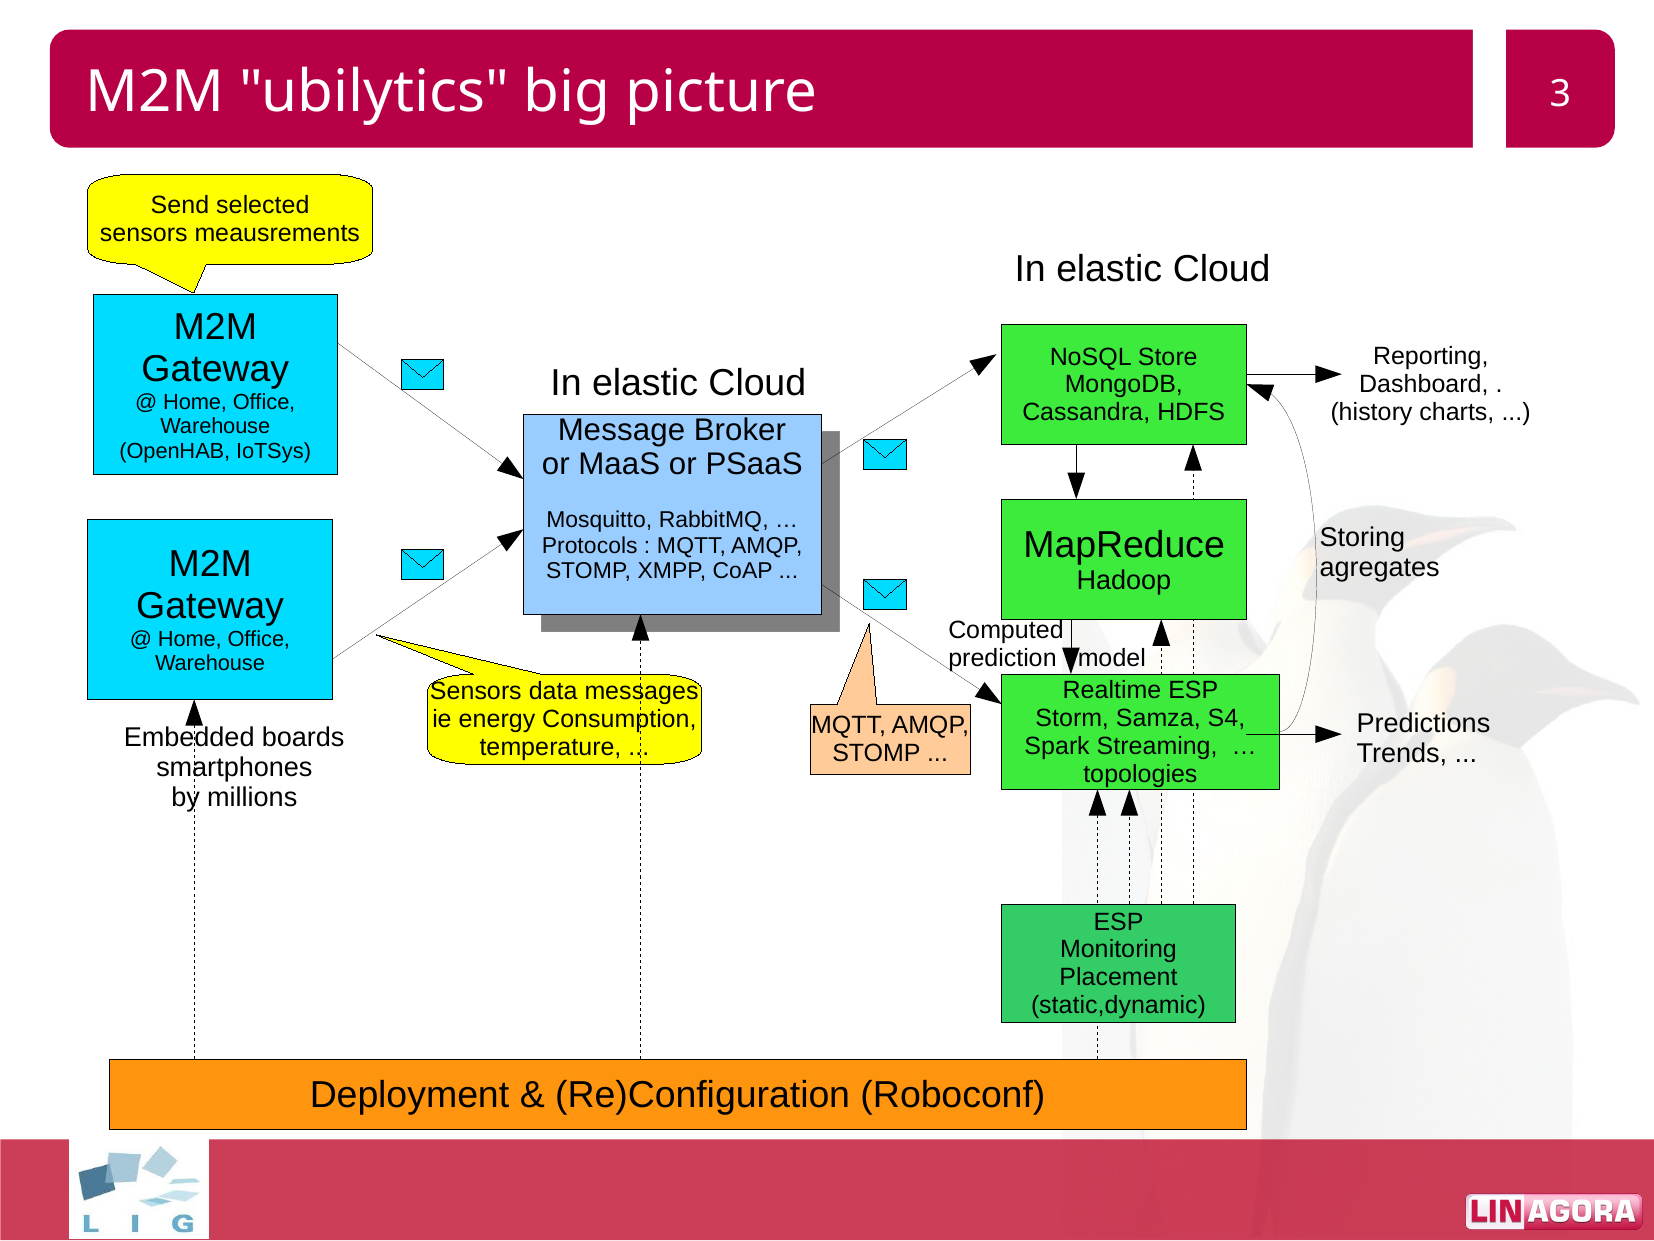

# M2M "ubilytics" big picture
Send selected
sensors meausrements
In elastic Cloud
M2M Gateway
@ Home, Office, Warehouse
(OpenHAB, IoTSys)
NoSQL Store
MongoDB,
Cassandra, HDFS
Reporting,
Dashboard, .
(history charts, ...)
In elastic Cloud
Message Broker
or MaaS or PSaaS
Mosquitto, RabbitMQ, …
Protocols : MQTT, AMQP, STOMP, XMPP, CoAP ...
MapReduce
Hadoop
Storing
agregates
M2M Gateway
@ Home, Office, Warehouse
Computed
prediction model
Sensors data messages
ie energy Consumption,
temperature, ...
Realtime ESP
Storm, Samza, S4, Spark Streaming, …
topologies
Predictions
Trends, ...
MQTT, AMQP,
STOMP ...
Embedded boards
smartphones
by millions
ESP
Monitoring
Placement
(static,dynamic)
Deployment & (Re)Configuration (Roboconf)